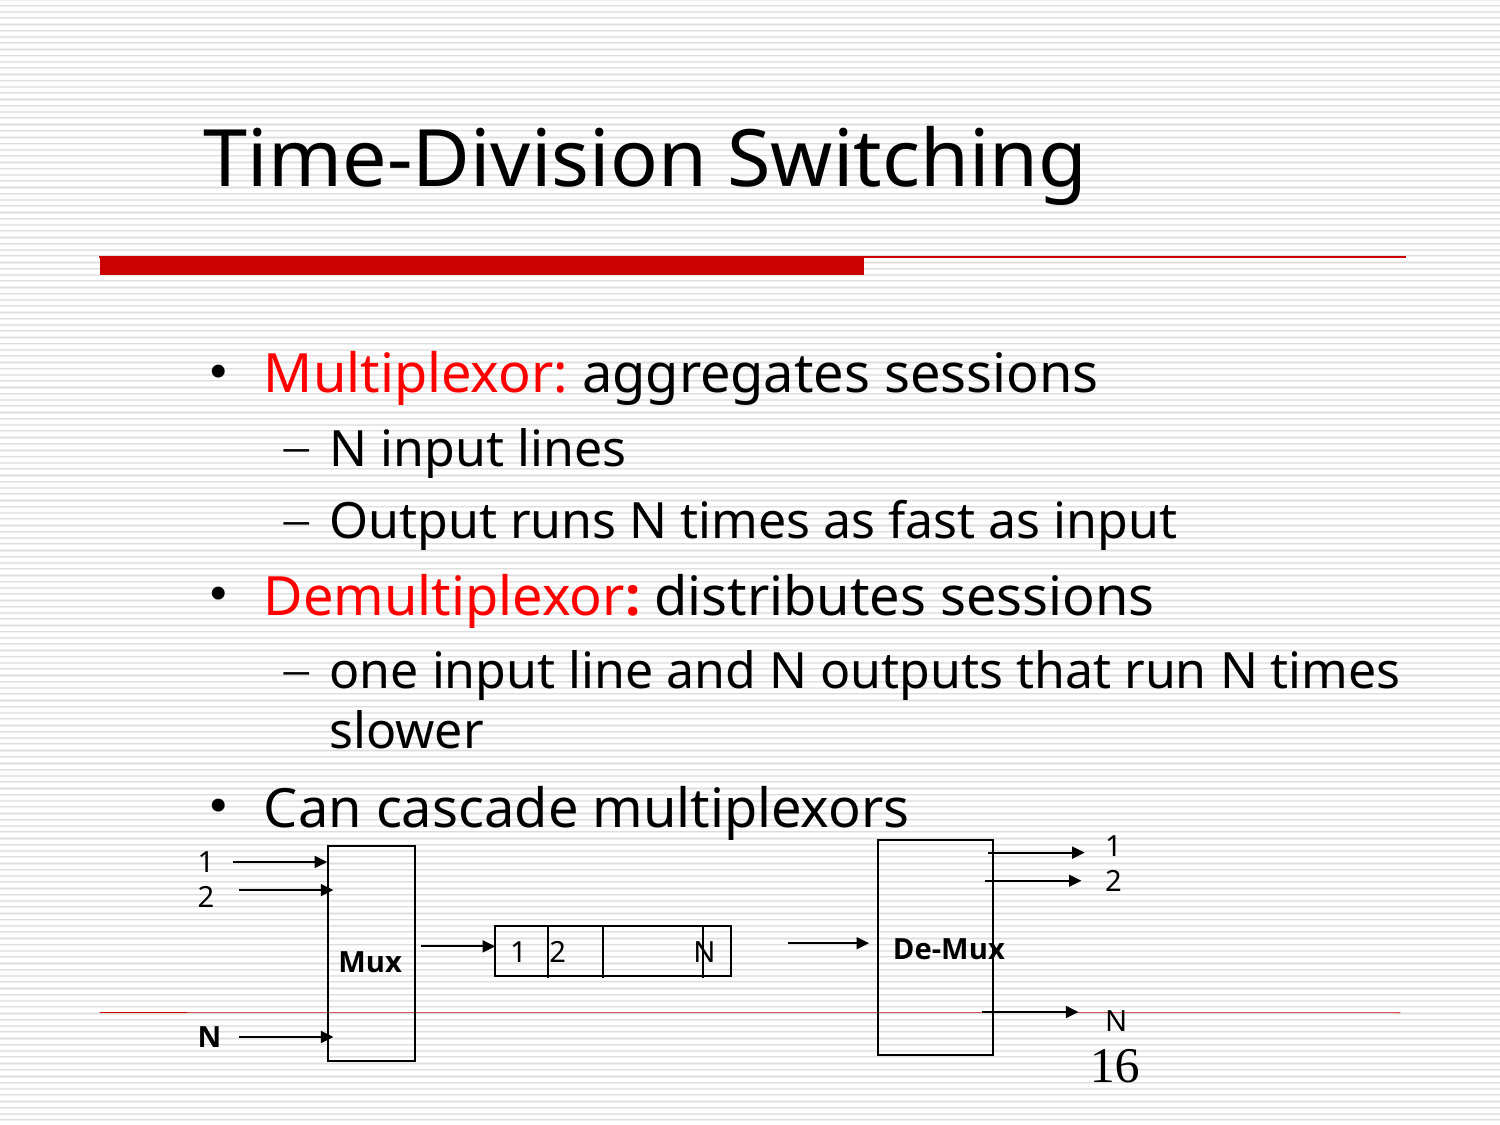

# Time-Division Switching
Multiplexor: aggregates sessions
N input lines
Output runs N times as fast as input
Demultiplexor: distributes sessions
one input line and N outputs that run N times slower
Can cascade multiplexors
1
2
N
1
2
N
De-Mux
1 2 N
Mux
16